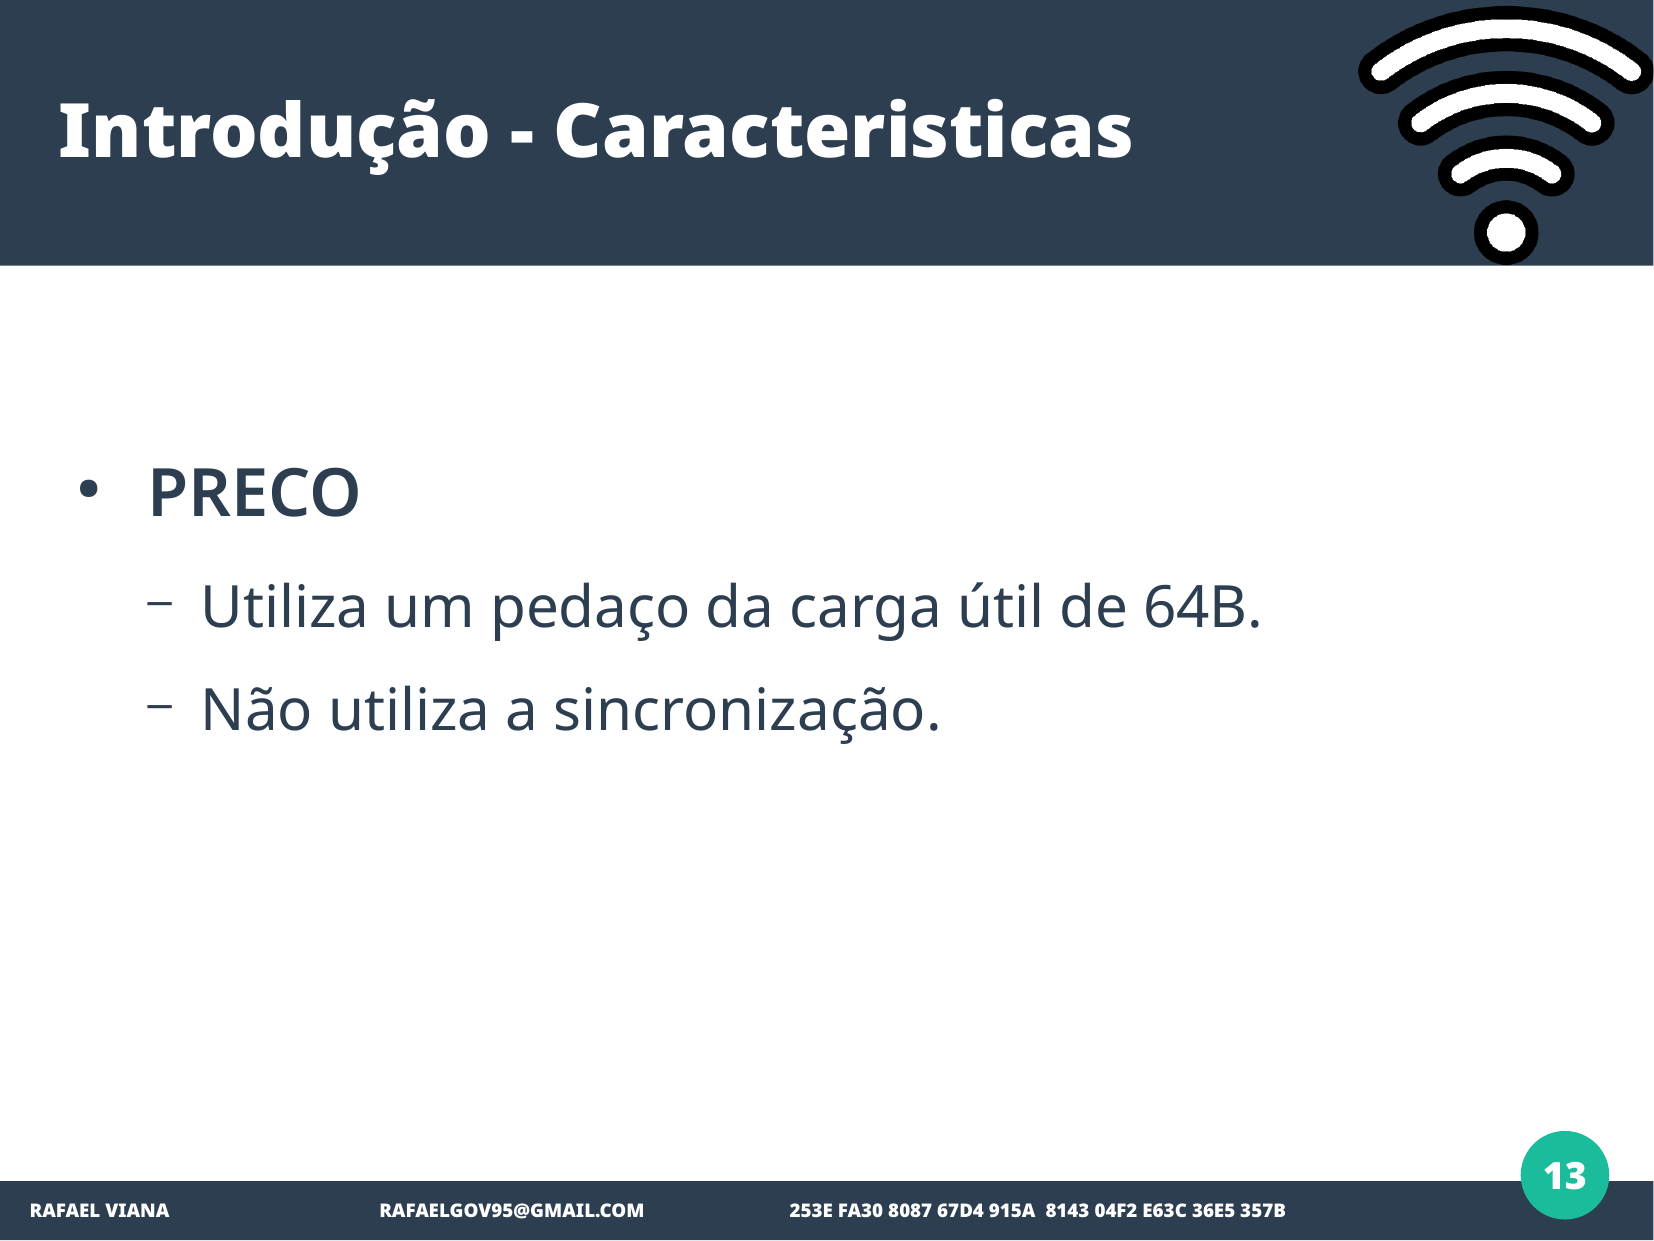

# Introdução - Caracteristicas
 PRECO
Utiliza um pedaço da carga útil de 64B.
Não utiliza a sincronização.
13
RAFAEL VIANA RAFAELGOV95@GMAIL.COM 253E FA30 8087 67D4 915A 8143 04F2 E63C 36E5 357B